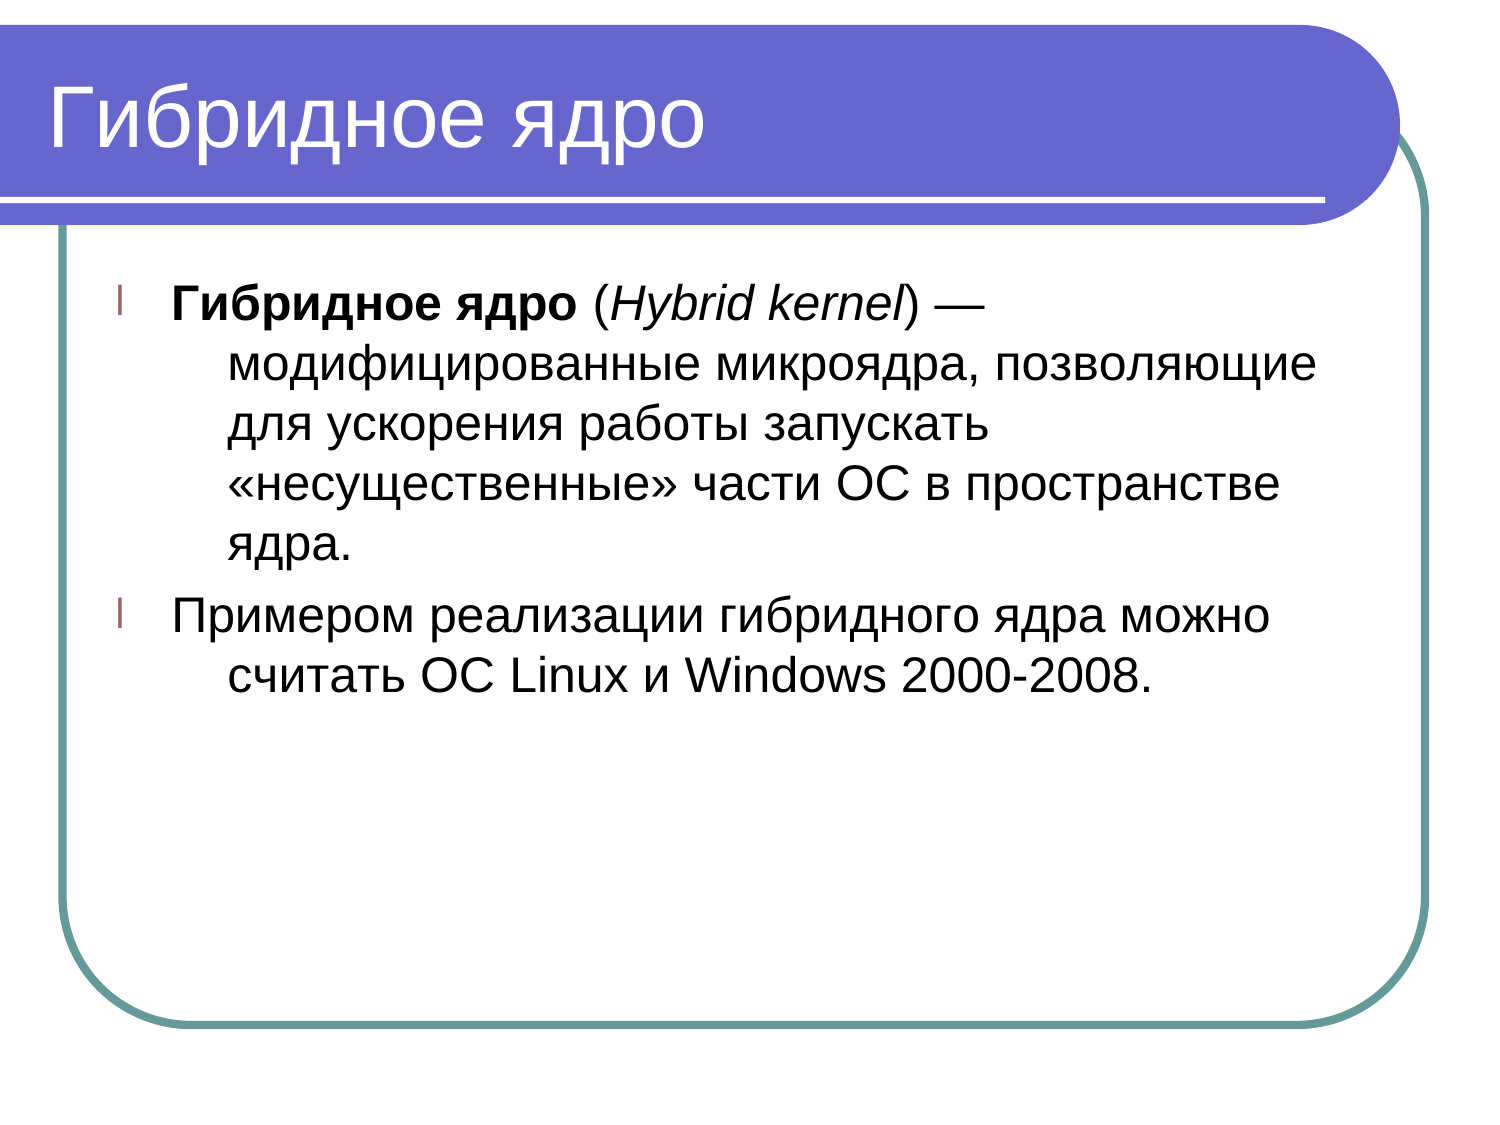

# Гибридное ядро
Гибридное ядро (Hybrid kernel) — модифицированные микроядра, позволяющие для ускорения работы запускать «несущественные» части ОС в пространстве ядра.
Примером реализации гибридного ядра можно считать ОС Linux и Windows 2000-2008.